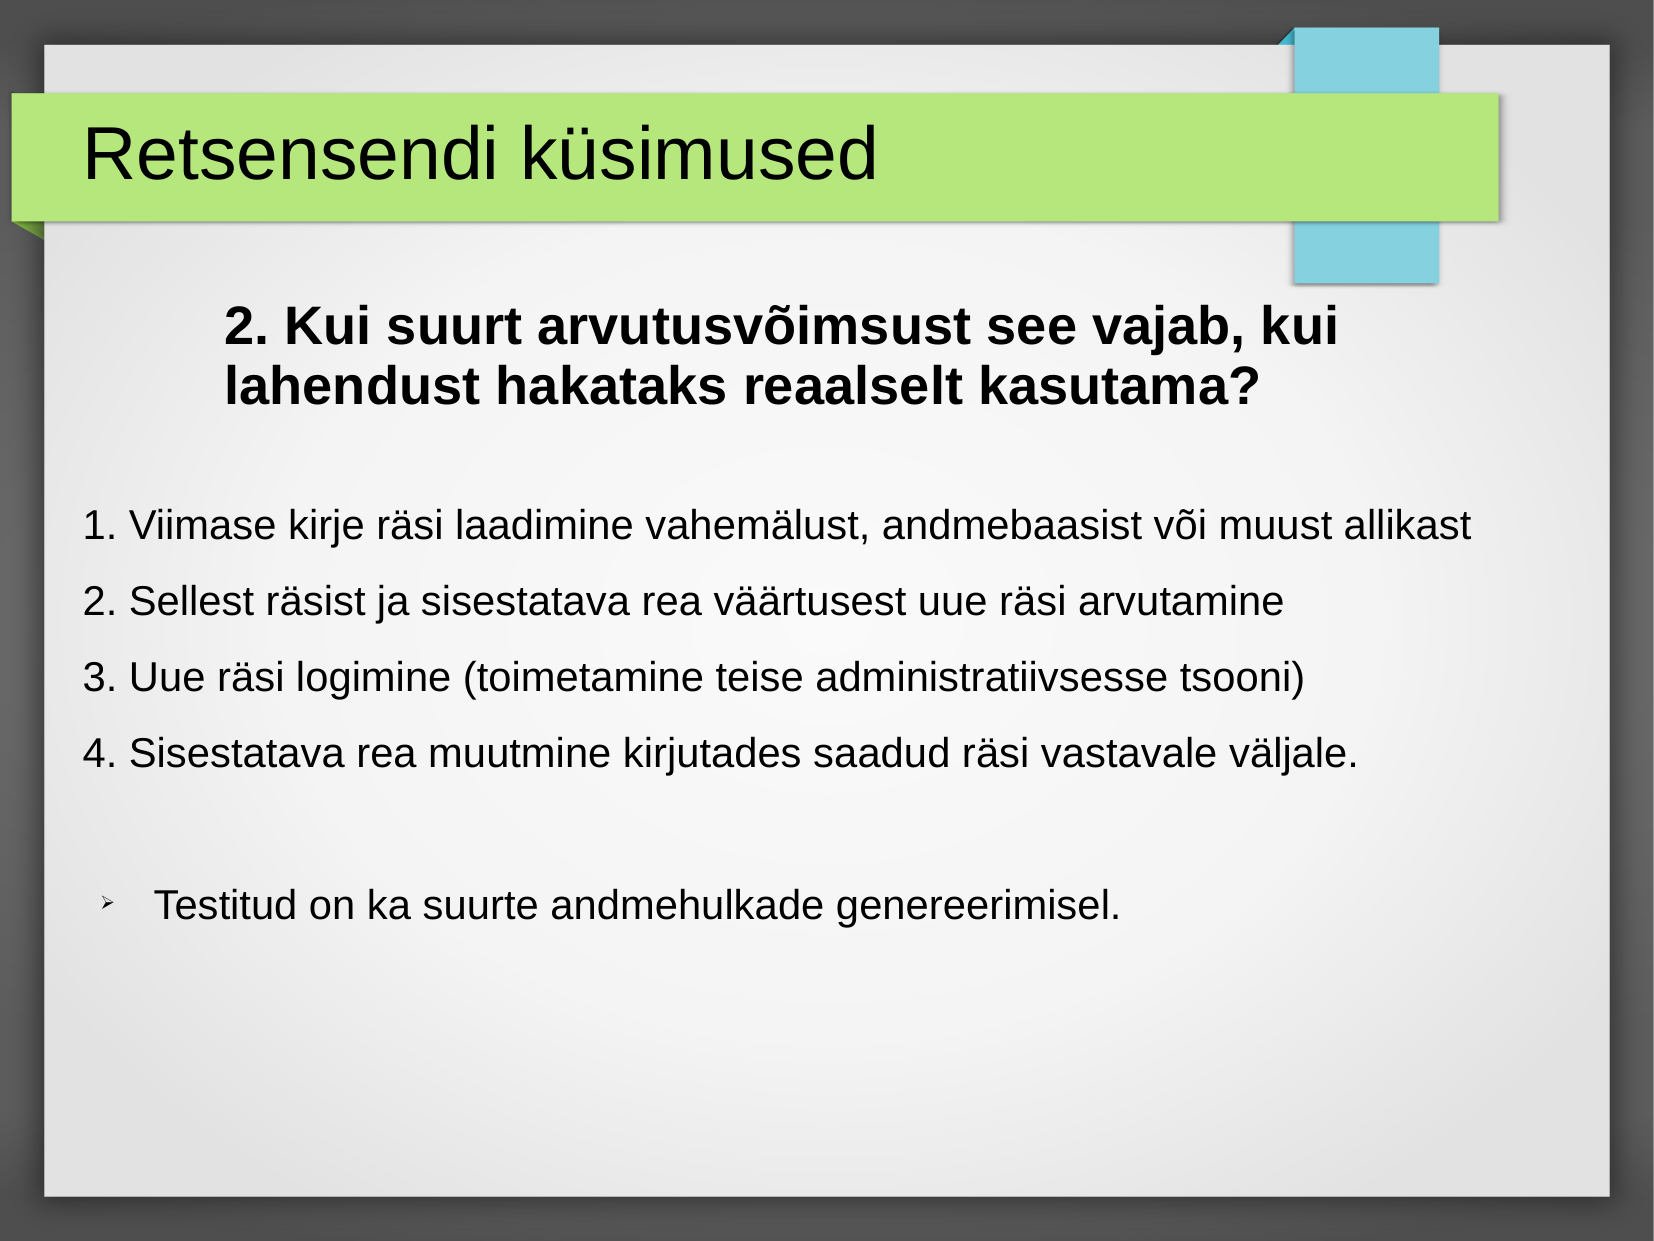

# Retsensendi küsimused
2. Kui suurt arvutusvõimsust see vajab, kui lahendust hakataks reaalselt kasutama?
1. Viimase kirje räsi laadimine vahemälust, andmebaasist või muust allikast
2. Sellest räsist ja sisestatava rea väärtusest uue räsi arvutamine
3. Uue räsi logimine (toimetamine teise administratiivsesse tsooni)
4. Sisestatava rea muutmine kirjutades saadud räsi vastavale väljale.
Testitud on ka suurte andmehulkade genereerimisel.